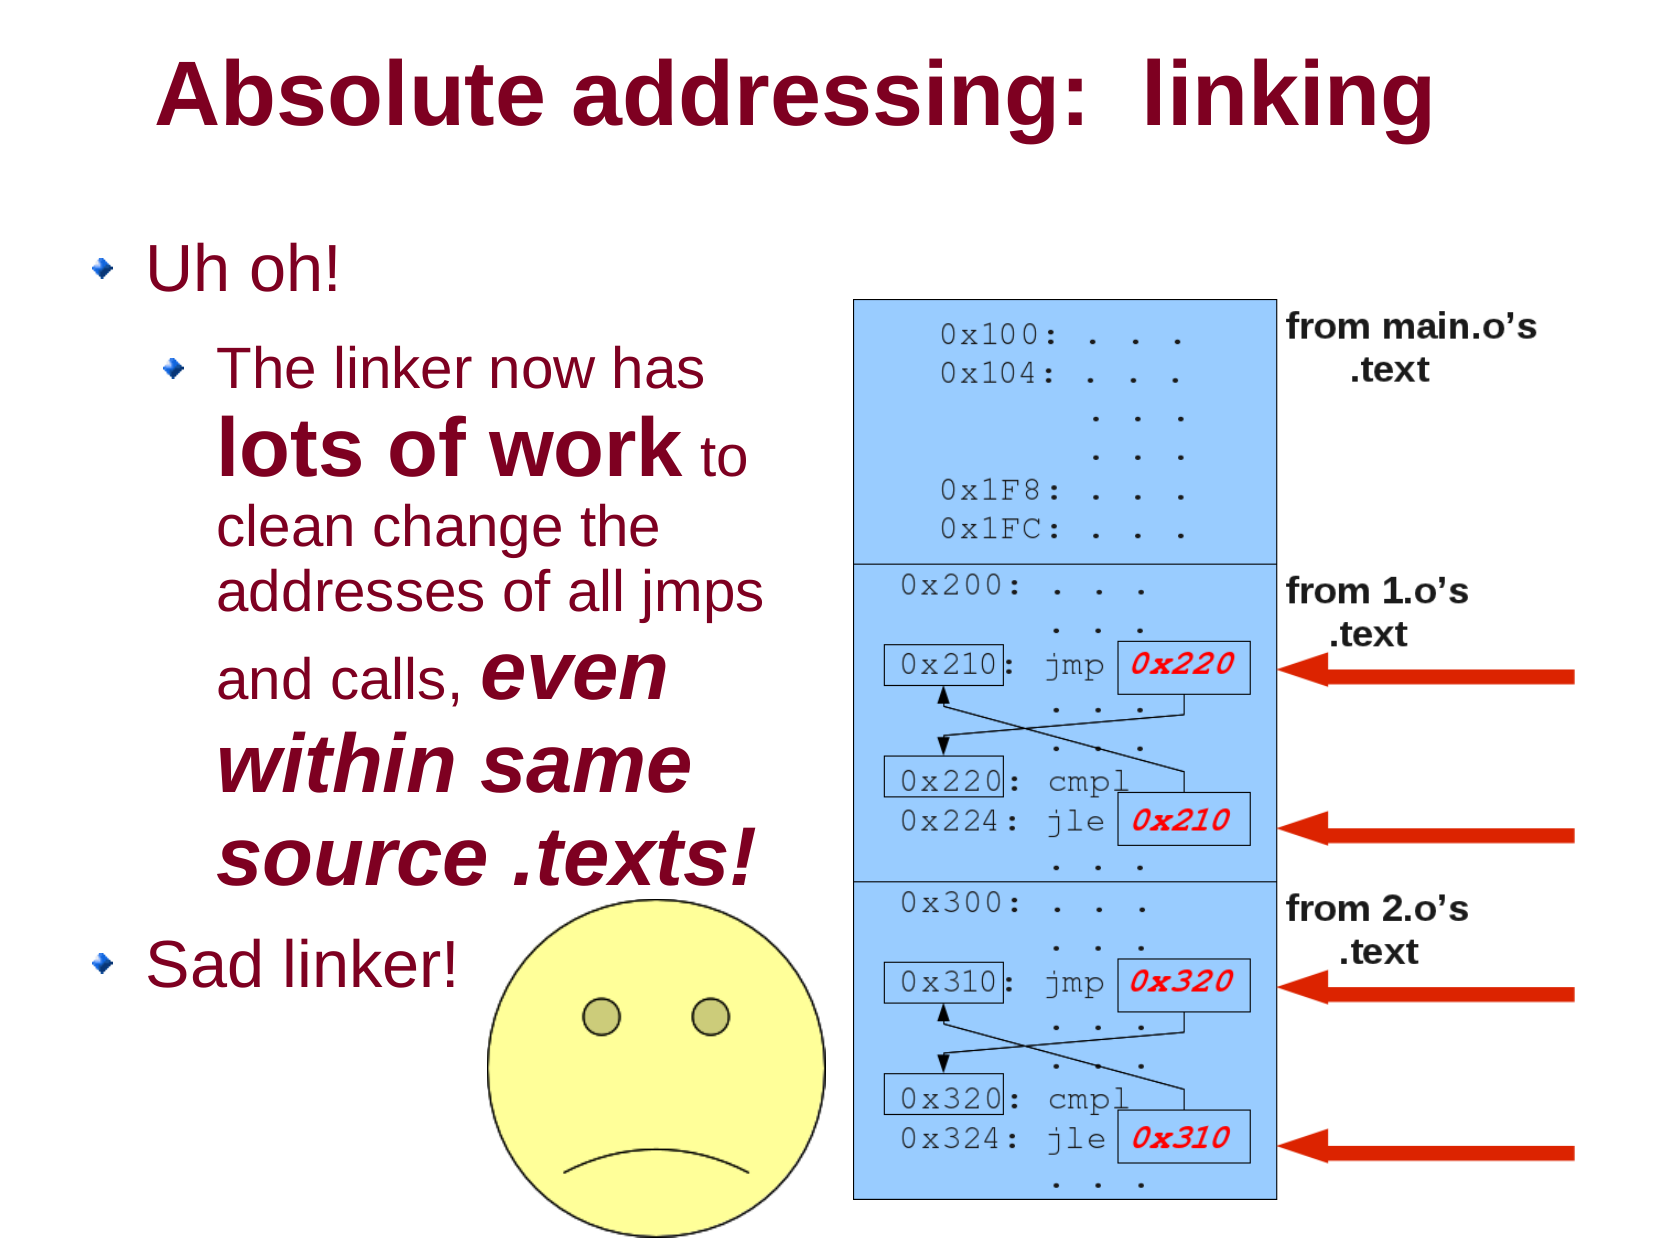

# Absolute addressing: linking
Uh oh!
The linker now has lots of work to clean change the addresses of all jmps and calls, even within same source .texts!
Sad linker!